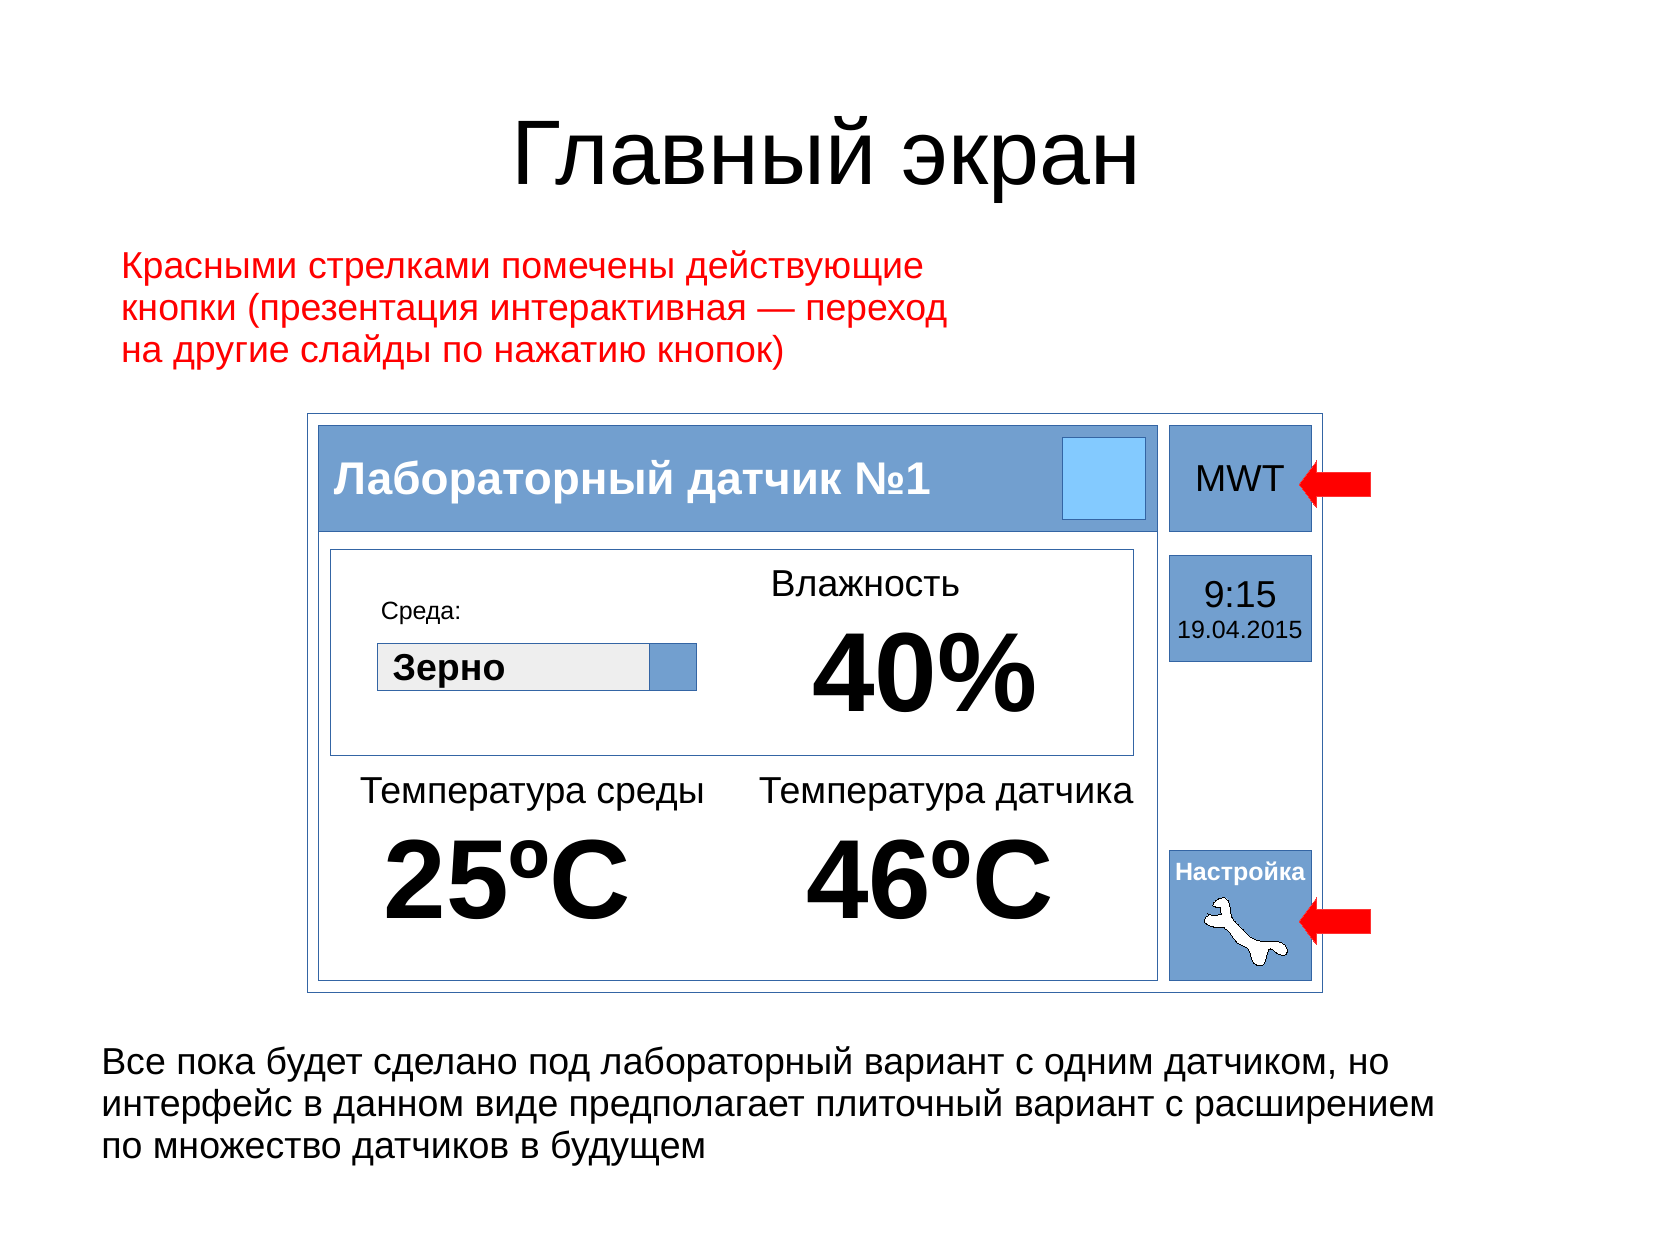

# Главный экран
Красными стрелками помечены действующие кнопки (презентация интерактивная — переход на другие слайды по нажатию кнопок)
Лабораторный датчик №1
MWT
Влажность
9:15
19.04.2015
Среда:
40%
Зерно
Температура среды
Температура датчика
25ºС
46ºС
Настройка
Все пока будет сделано под лабораторный вариант с одним датчиком, но интерфейс в данном виде предполагает плиточный вариант с расширением по множество датчиков в будущем